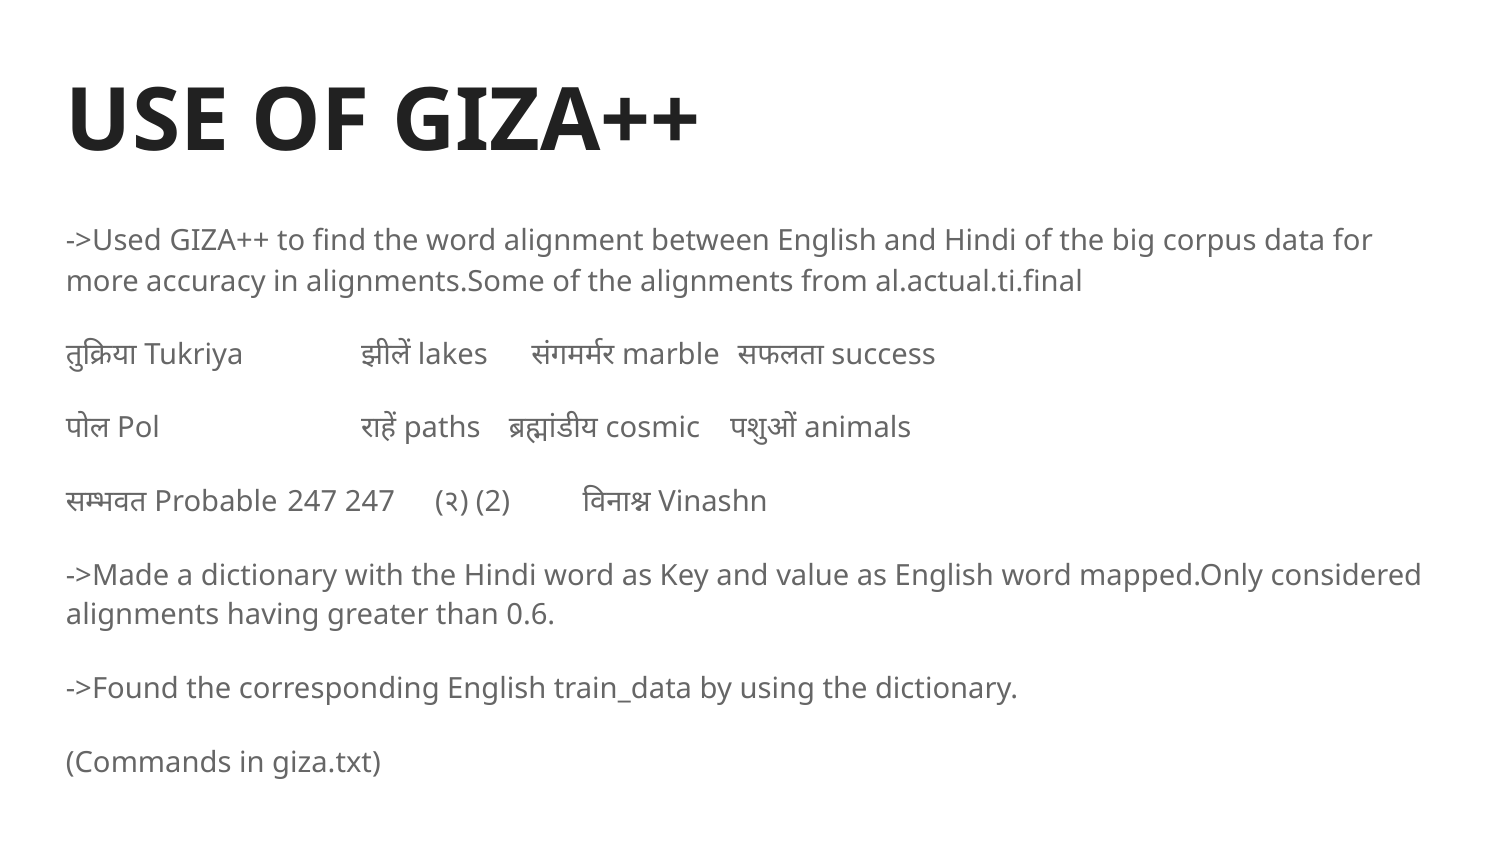

USE OF GIZA++
->Used GIZA++ to find the word alignment between English and Hindi of the big corpus data for more accuracy in alignments.Some of the alignments from al.actual.ti.final
तुक्रिया Tukriya		झीलें lakes	 संगमर्मर marble	 सफलता success
पोल Pol			राहें paths	ब्रह्मांडीय cosmic	पशुओं animals
सम्भवत Probable	247 247	(२) (2)	विनाश्न Vinashn
->Made a dictionary with the Hindi word as Key and value as English word mapped.Only considered alignments having greater than 0.6.
->Found the corresponding English train_data by using the dictionary.
(Commands in giza.txt)